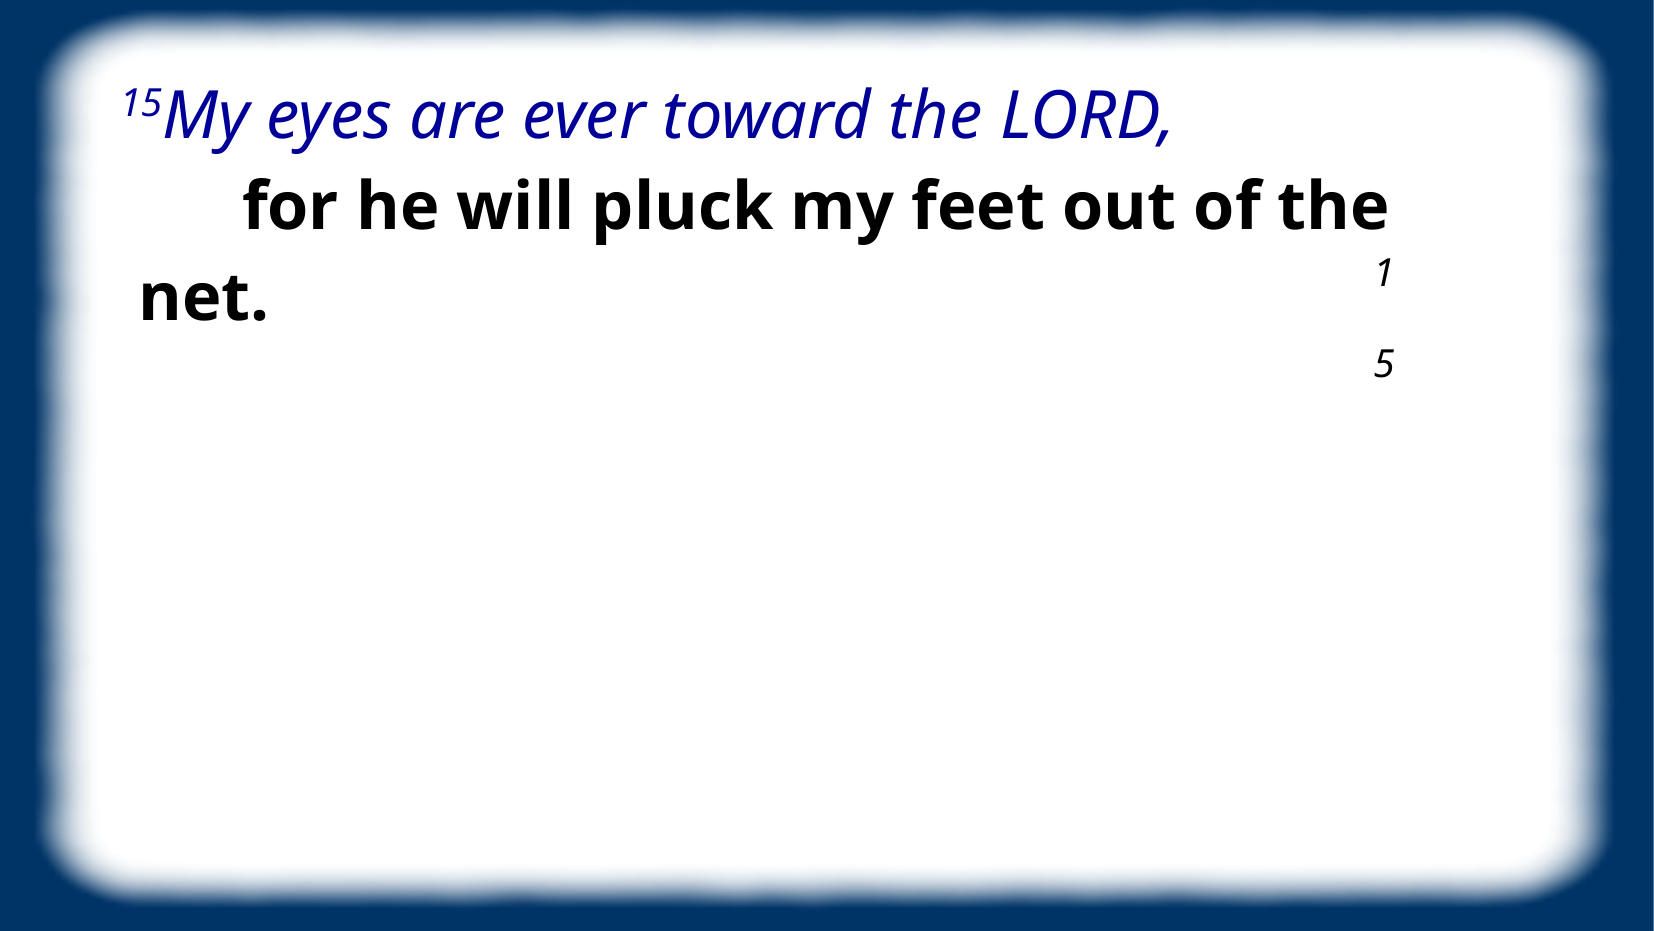

15My eyes are ever toward the LORD,
 for he will pluck my feet out of the net.
15